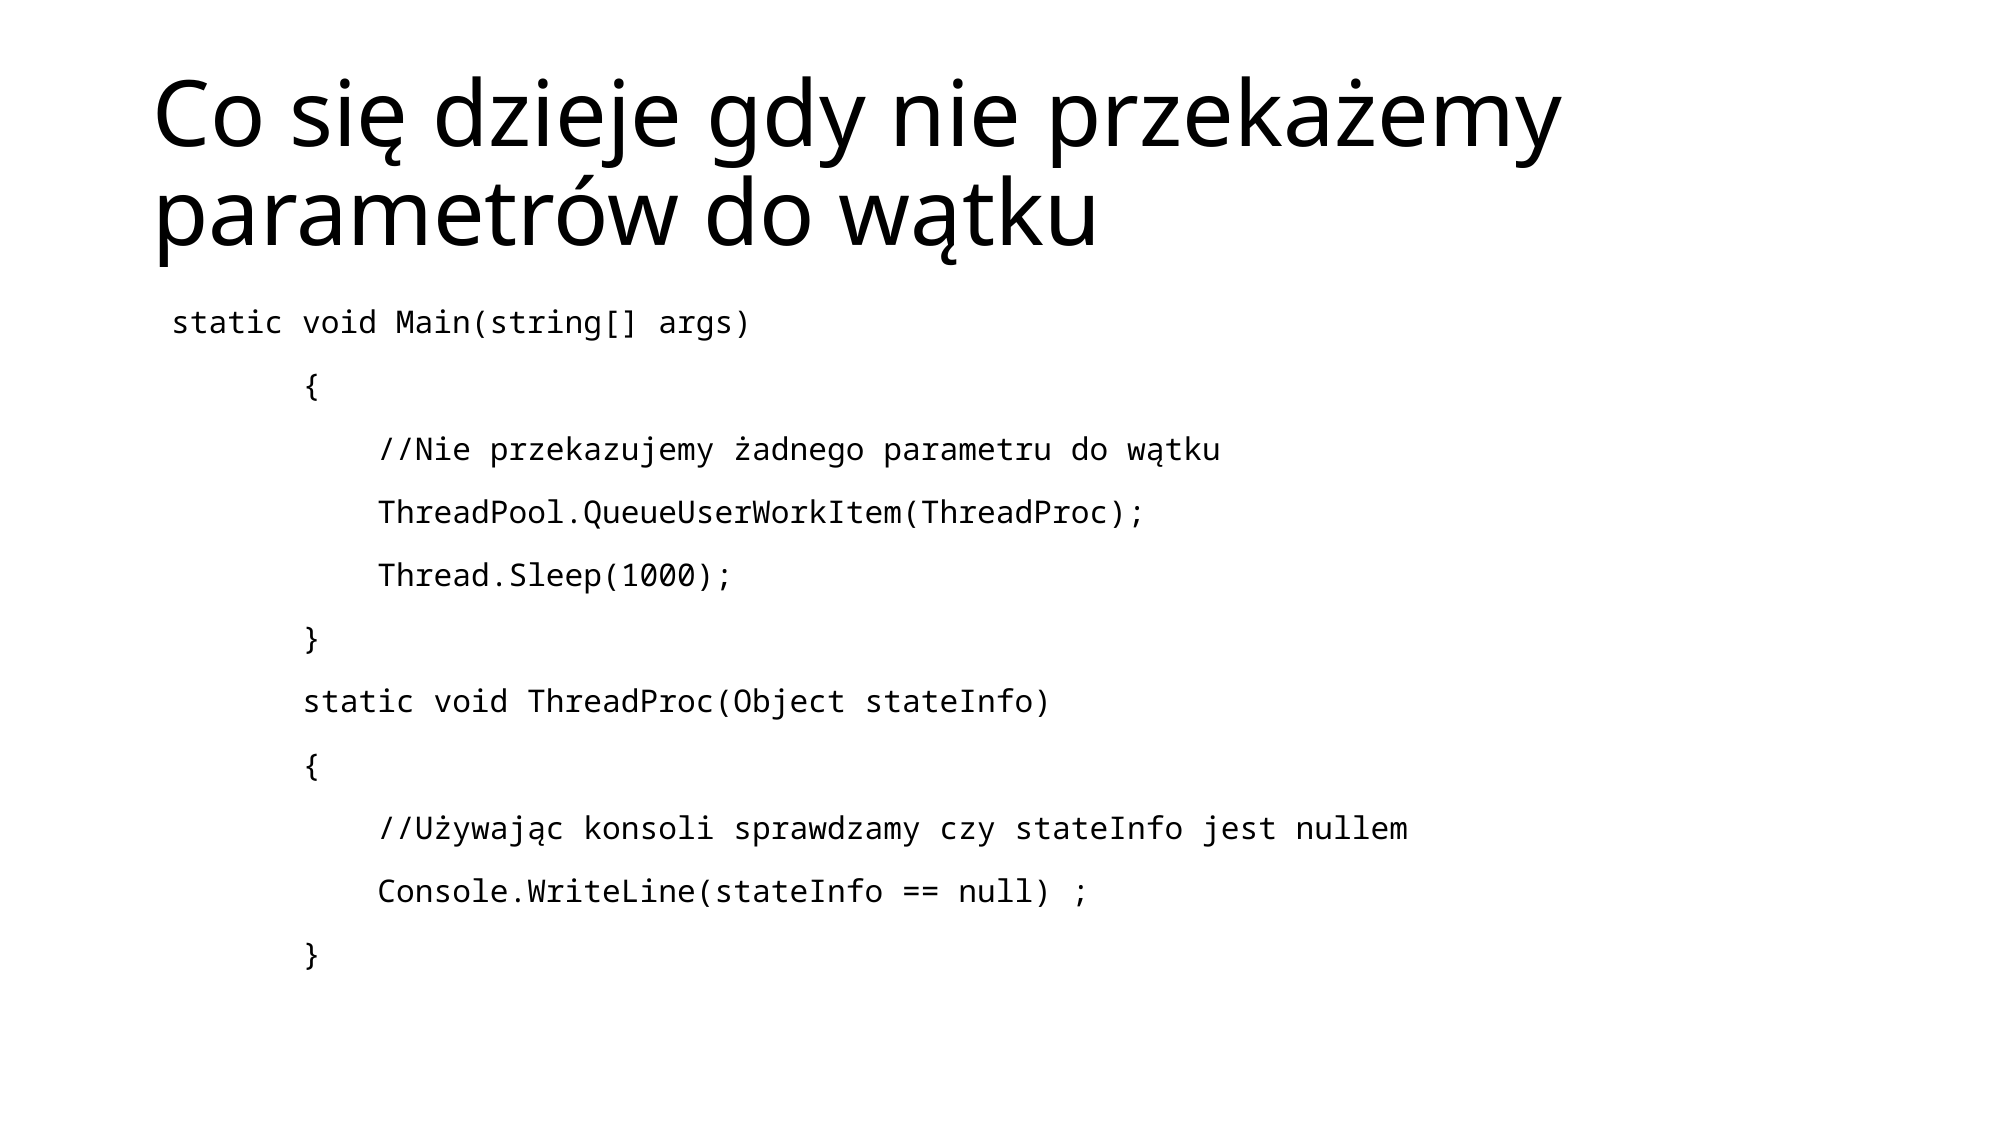

# Co się dzieje gdy nie przekażemy parametrów do wątku
 static void Main(string[] args)
 {
 //Nie przekazujemy żadnego parametru do wątku
 ThreadPool.QueueUserWorkItem(ThreadProc);
 Thread.Sleep(1000);
 }
 static void ThreadProc(Object stateInfo)
 {
 //Używając konsoli sprawdzamy czy stateInfo jest nullem
 Console.WriteLine(stateInfo == null) ;
 }